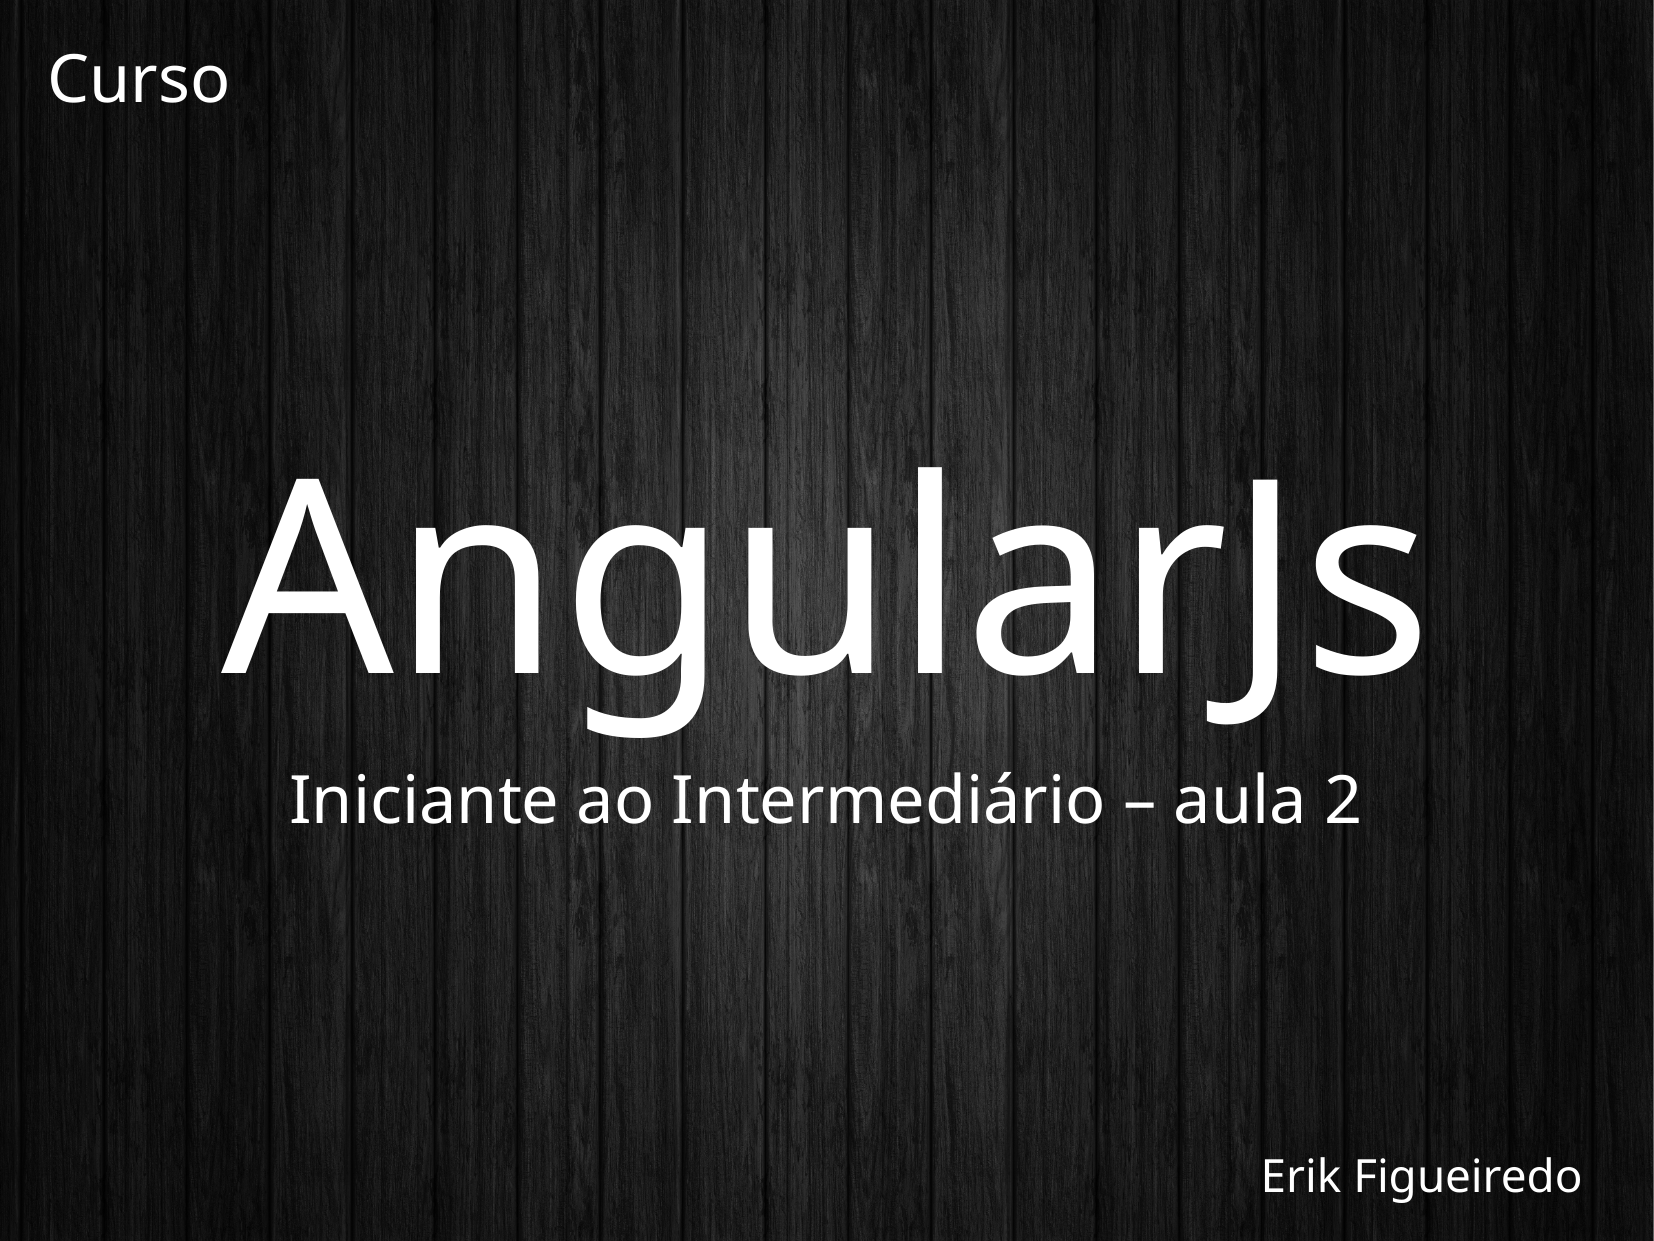

Curso
# AngularJs
Iniciante ao Intermediário – aula 2
Erik Figueiredo